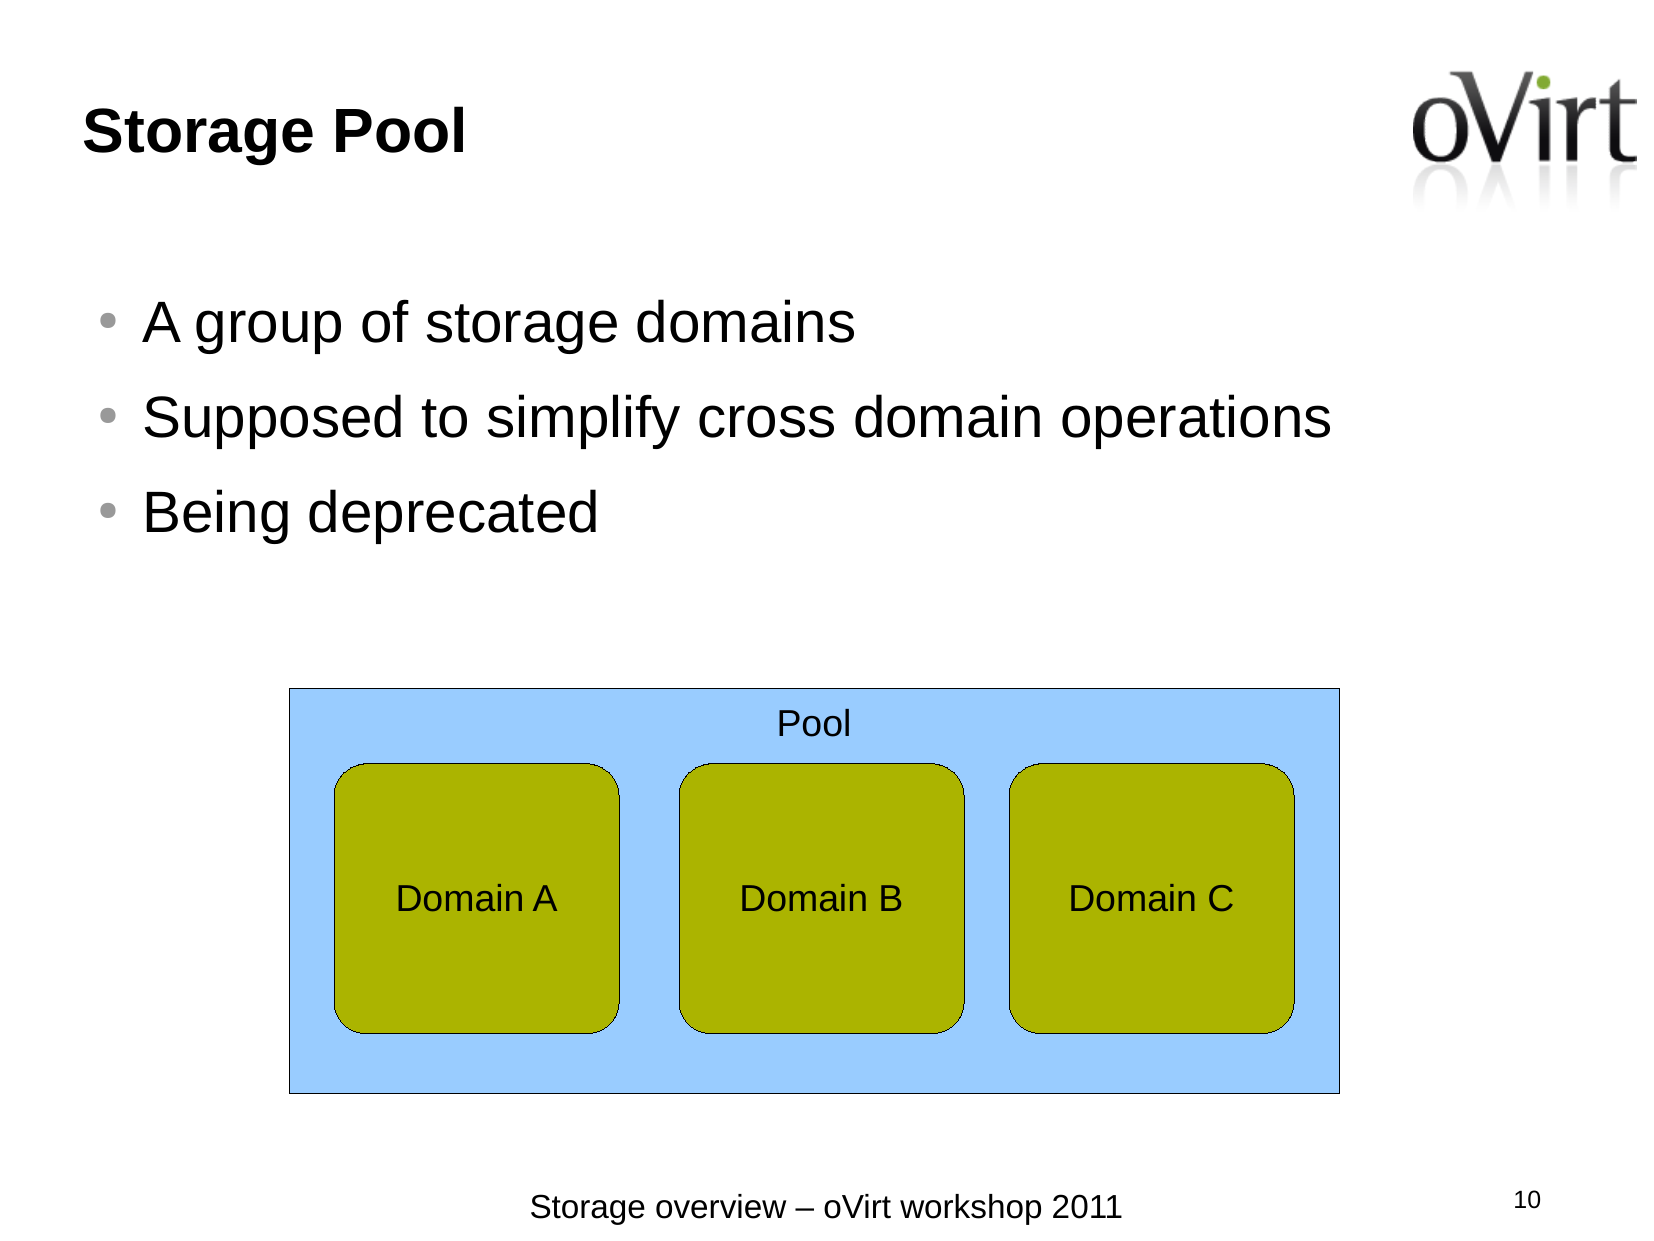

# Storage Pool
A group of storage domains
Supposed to simplify cross domain operations
Being deprecated
Pool
Domain A
Domain B
Domain C